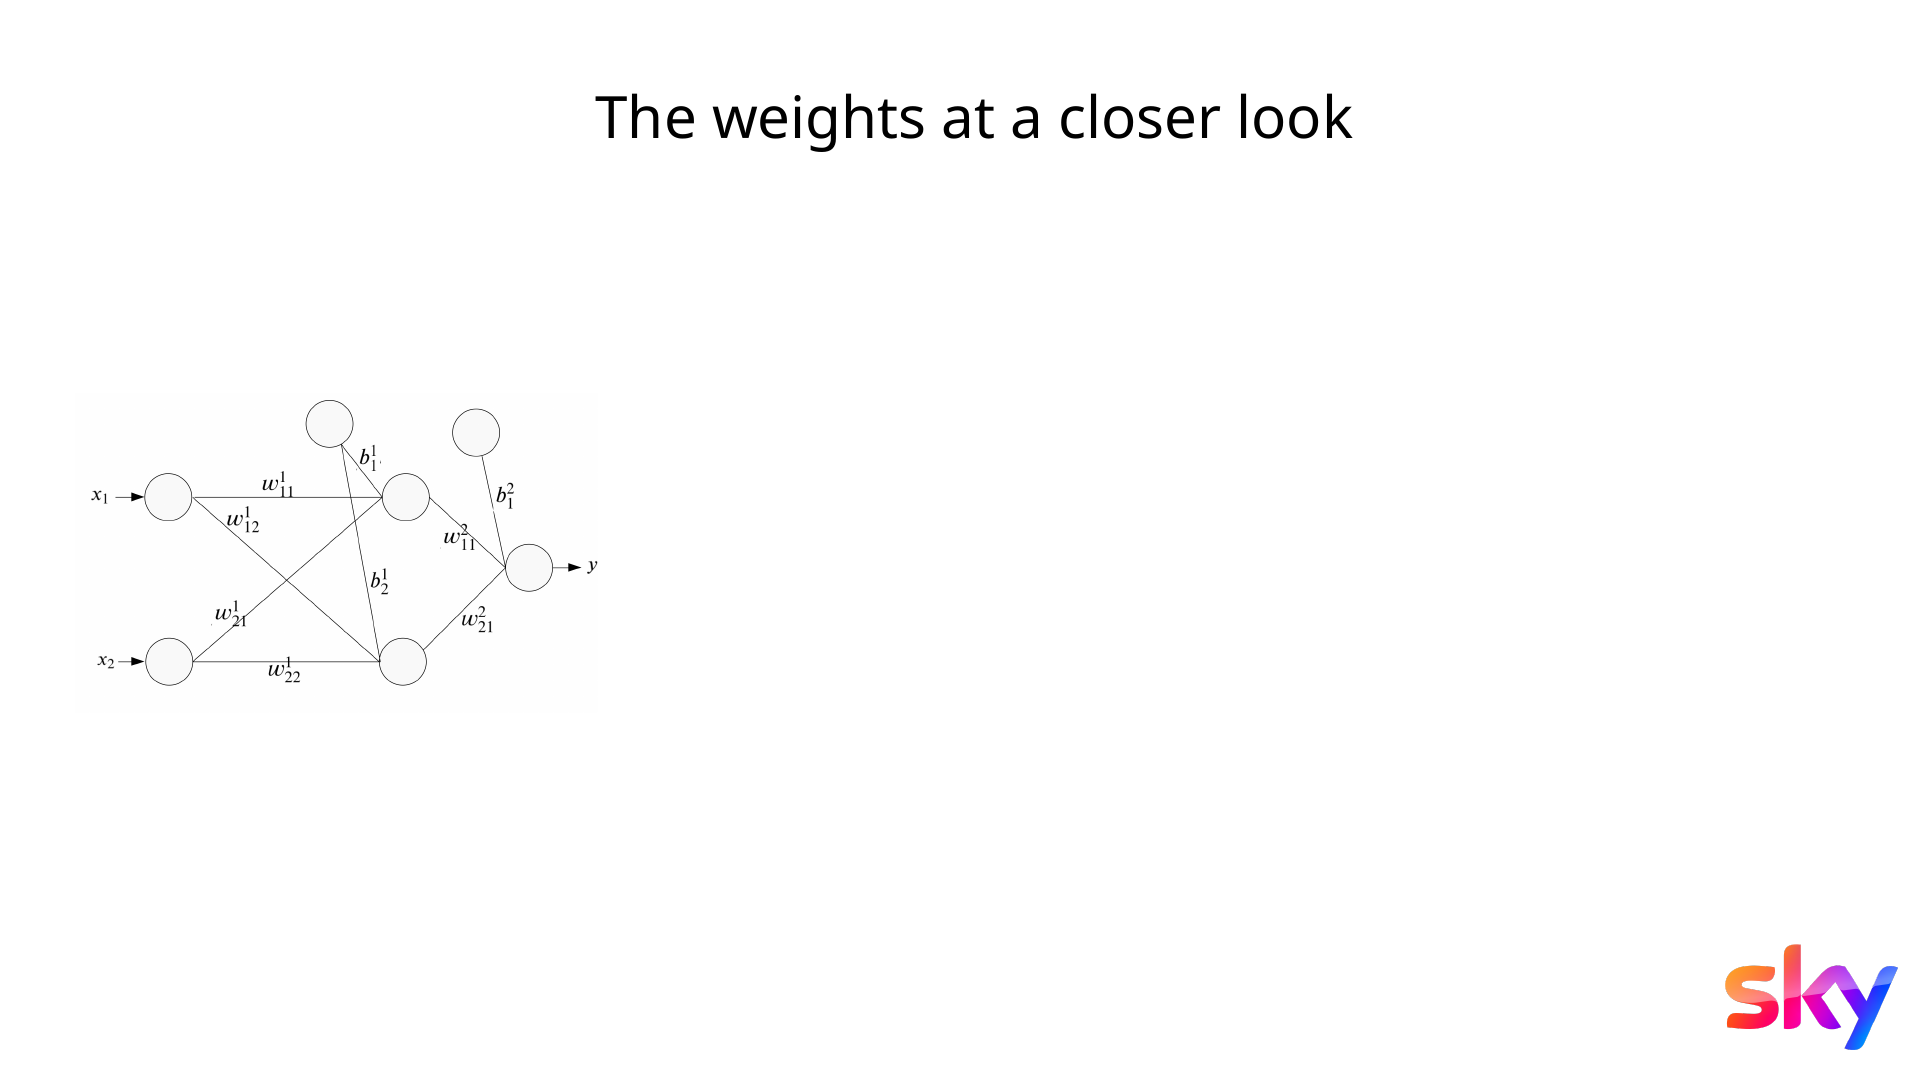

# The weights at a closer look